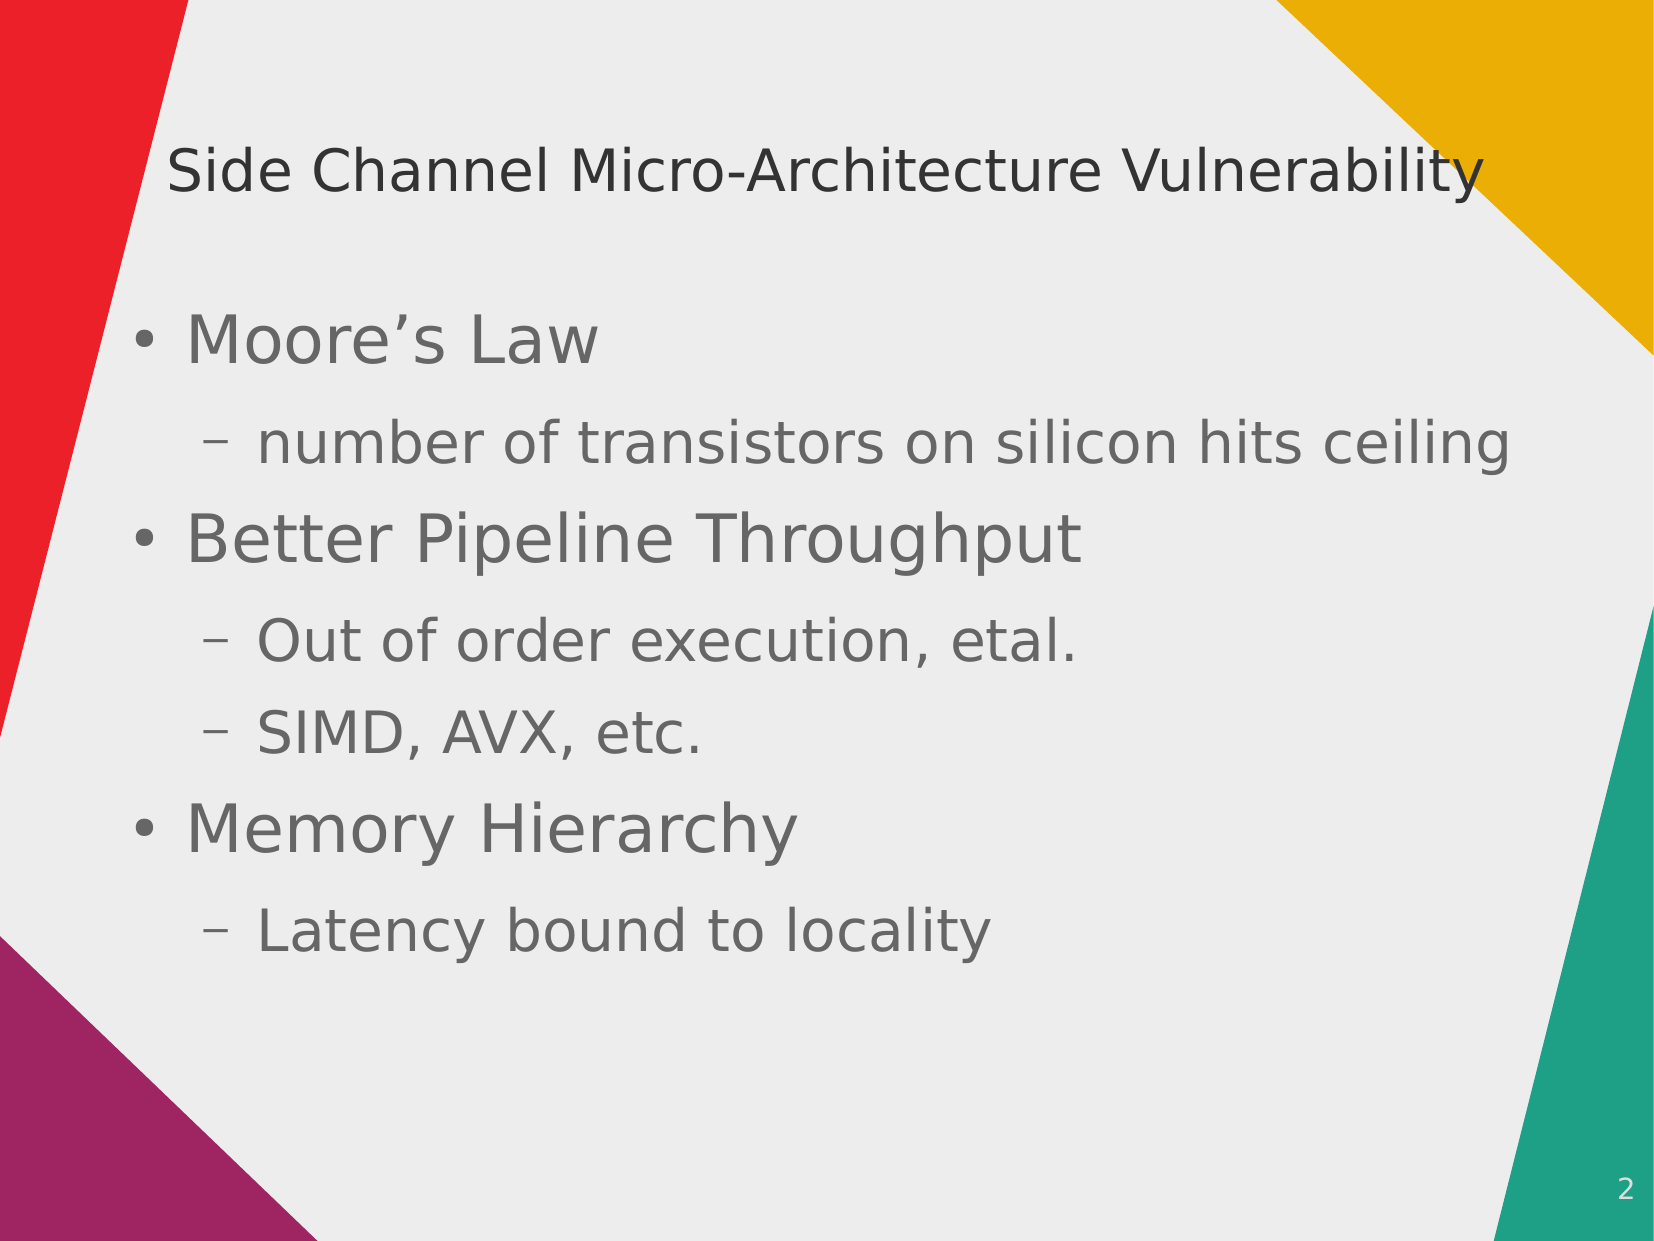

# Side Channel Micro-Architecture Vulnerability
Moore’s Law
number of transistors on silicon hits ceiling
Better Pipeline Throughput
Out of order execution, etal.
SIMD, AVX, etc.
Memory Hierarchy
Latency bound to locality
2